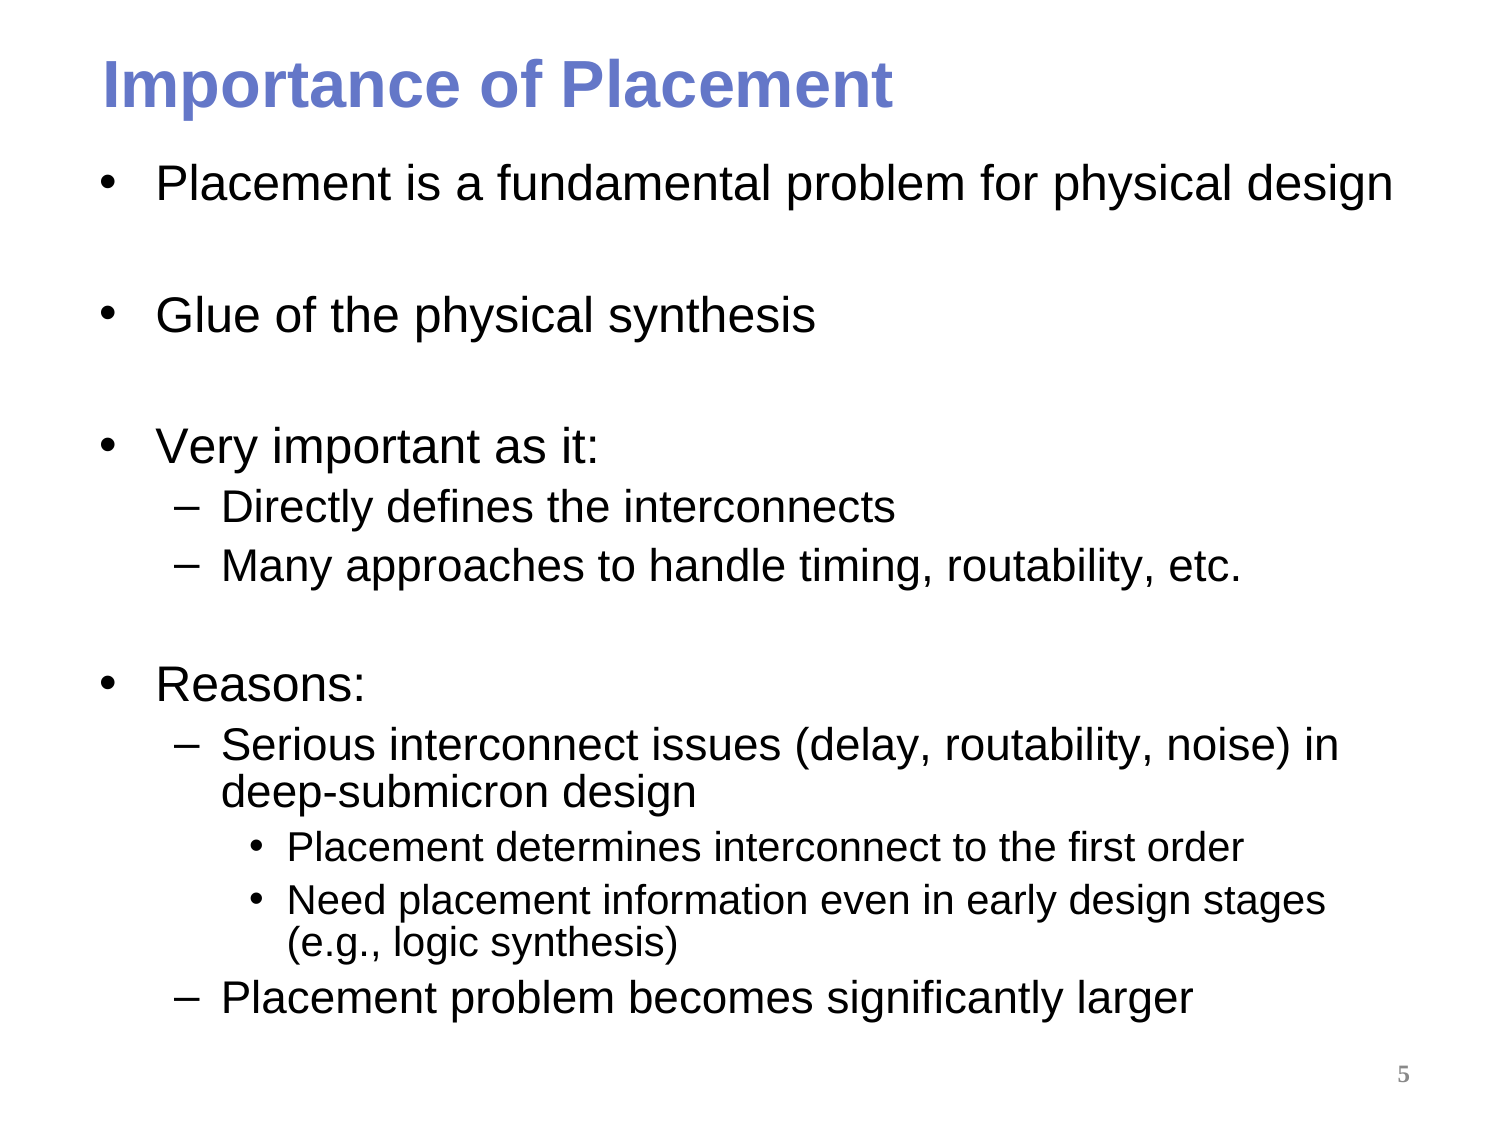

Importance of Placement
Placement is a fundamental problem for physical design
Glue of the physical synthesis
Very important as it:
Directly defines the interconnects
Many approaches to handle timing, routability, etc.
Reasons:
Serious interconnect issues (delay, routability, noise) in deep-submicron design
Placement determines interconnect to the first order
Need placement information even in early design stages (e.g., logic synthesis)
Placement problem becomes significantly larger